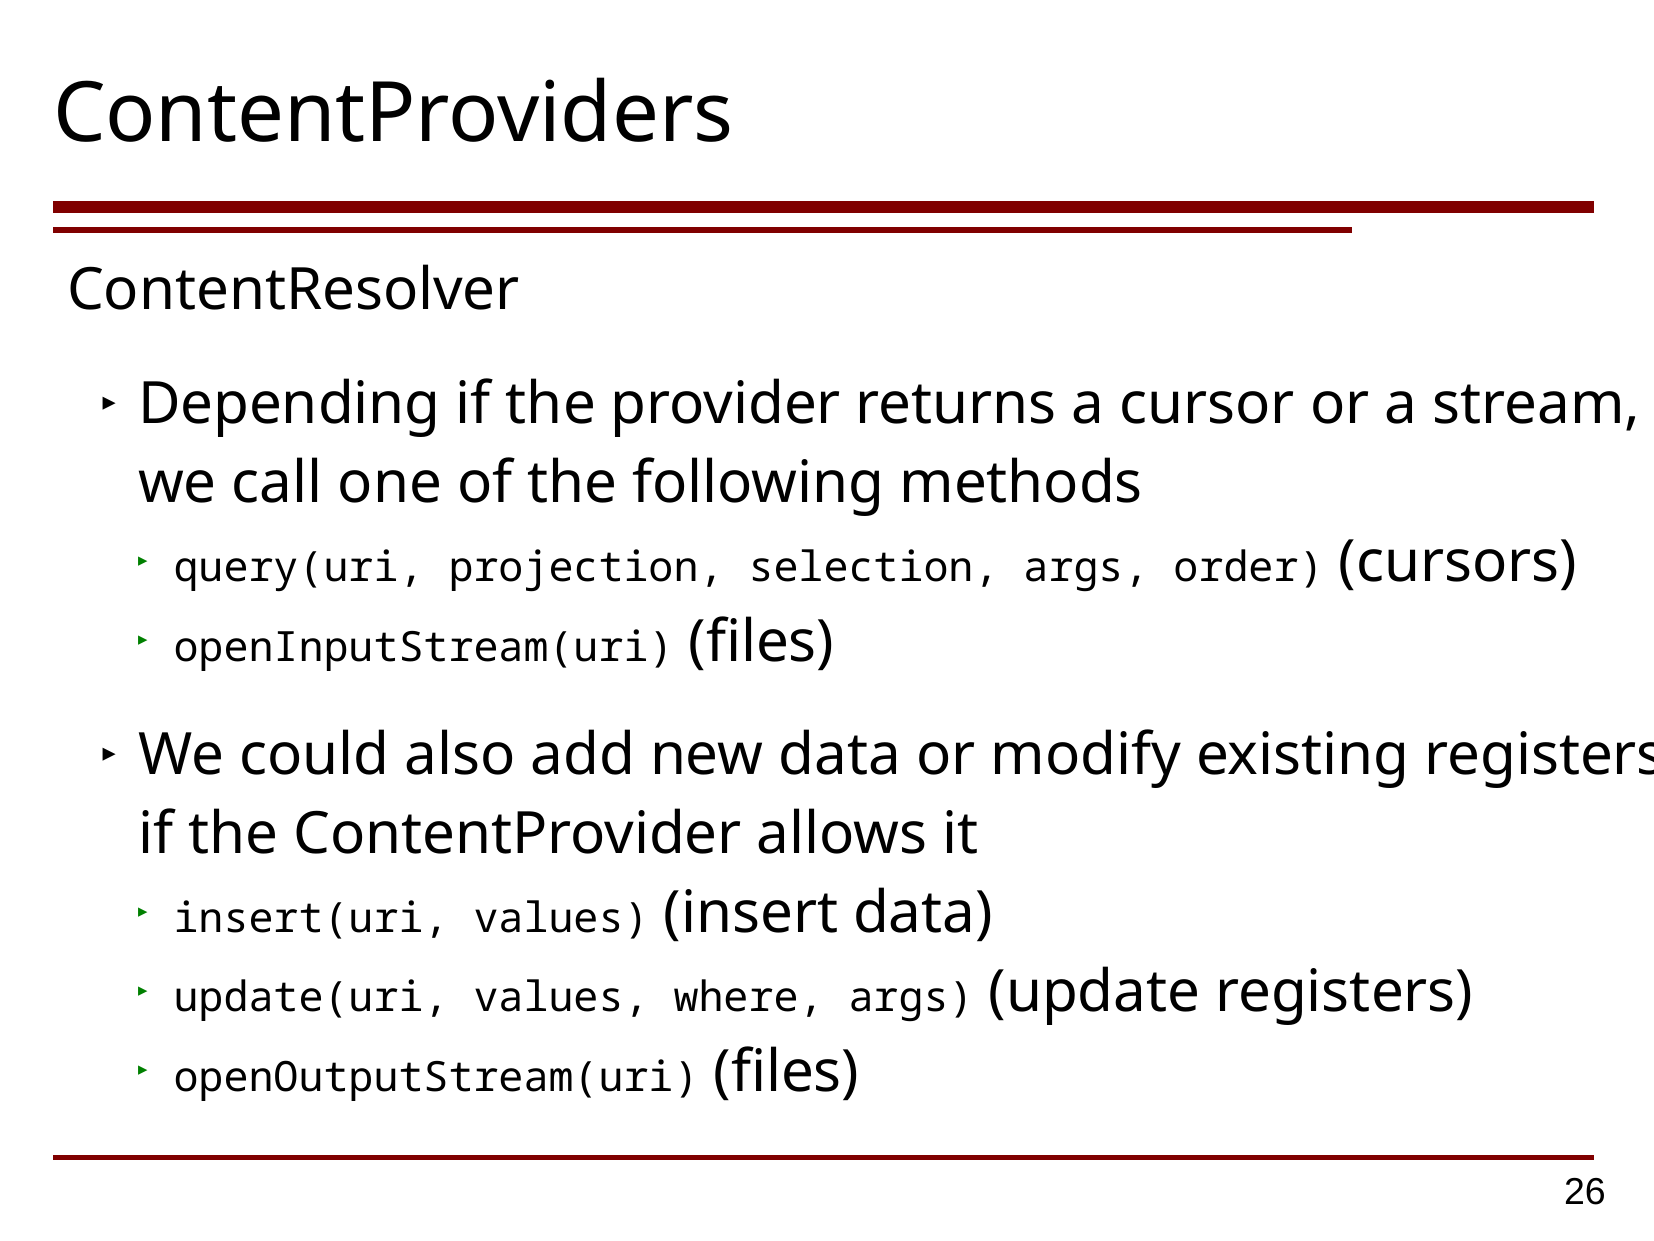

# ContentProviders
ContentResolver
Depending if the provider returns a cursor or a stream,
we call one of the following methods
query(uri, projection, selection, args, order) (cursors)
openInputStream(uri) (files)
We could also add new data or modify existing registers
if the ContentProvider allows it
insert(uri, values) (insert data)
update(uri, values, where, args) (update registers)
openOutputStream(uri) (files)